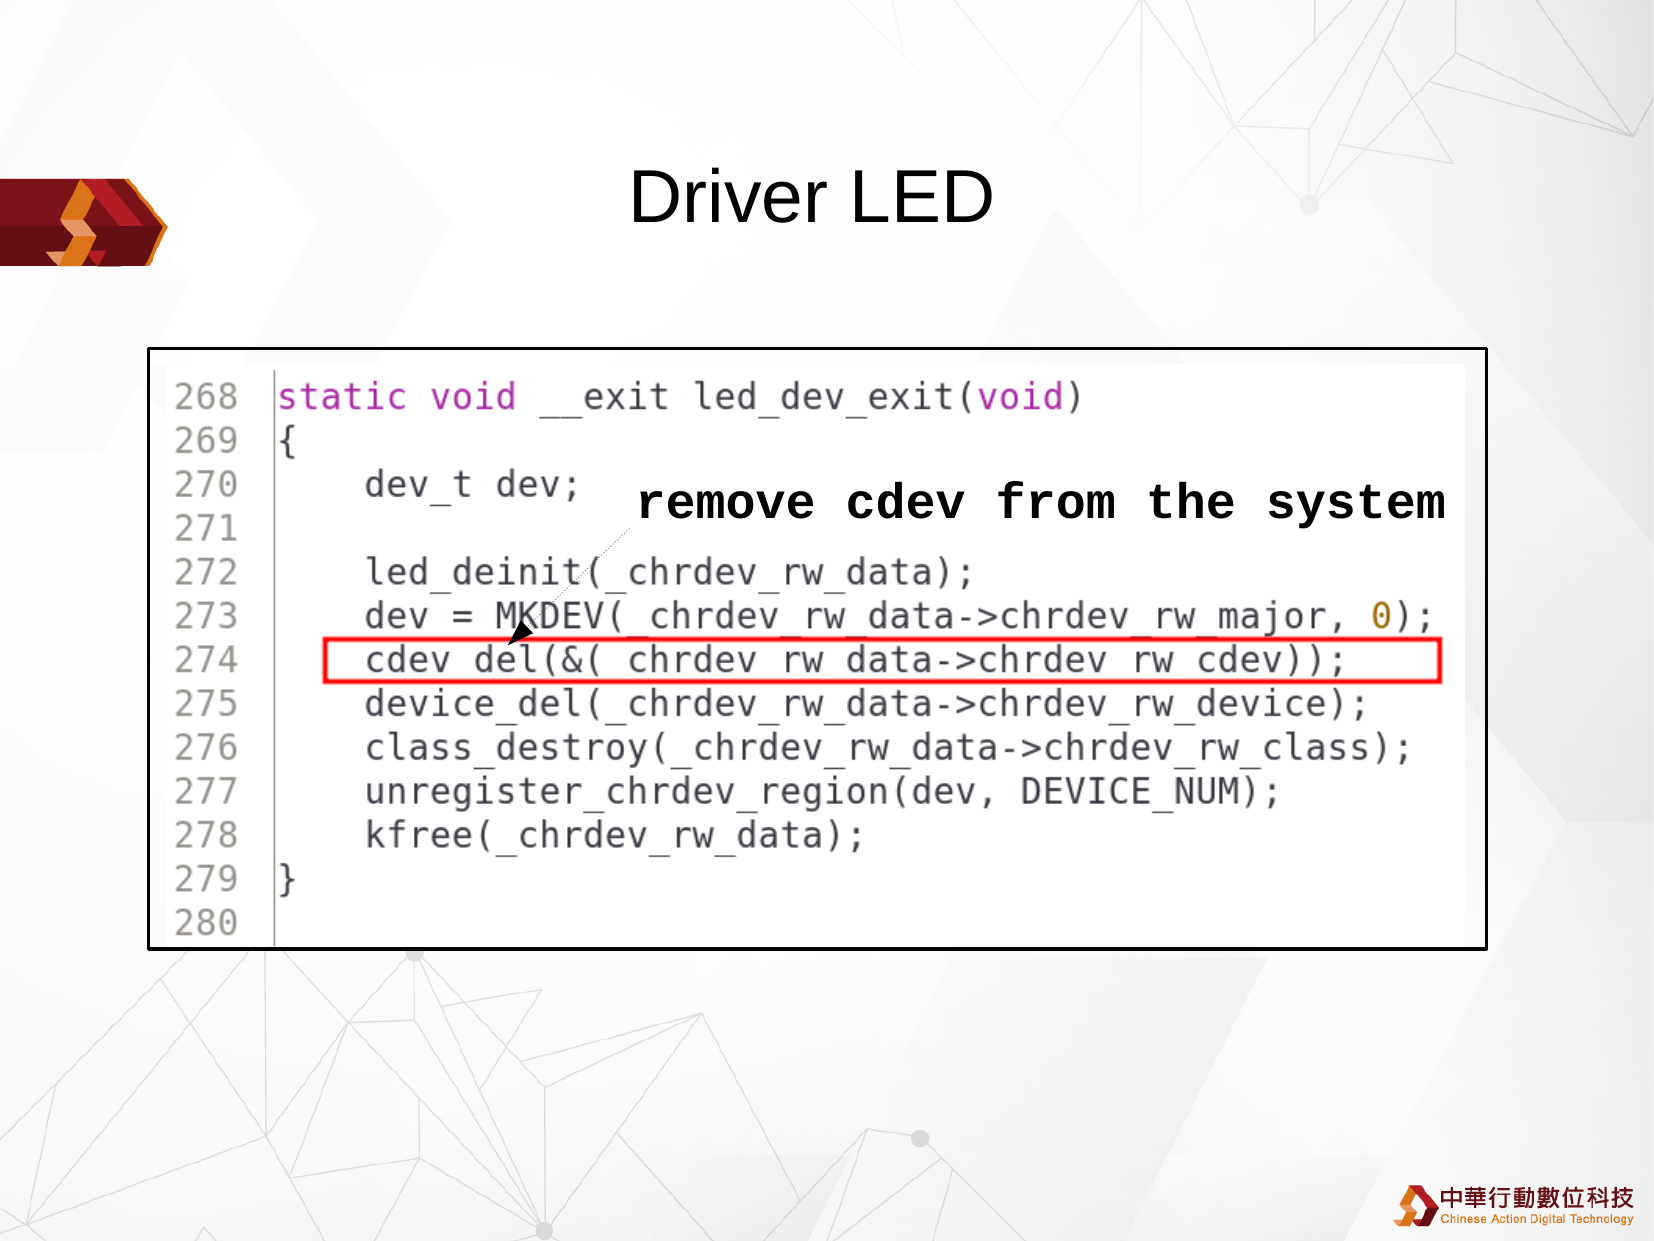

# Driver LED
remove cdev from the system